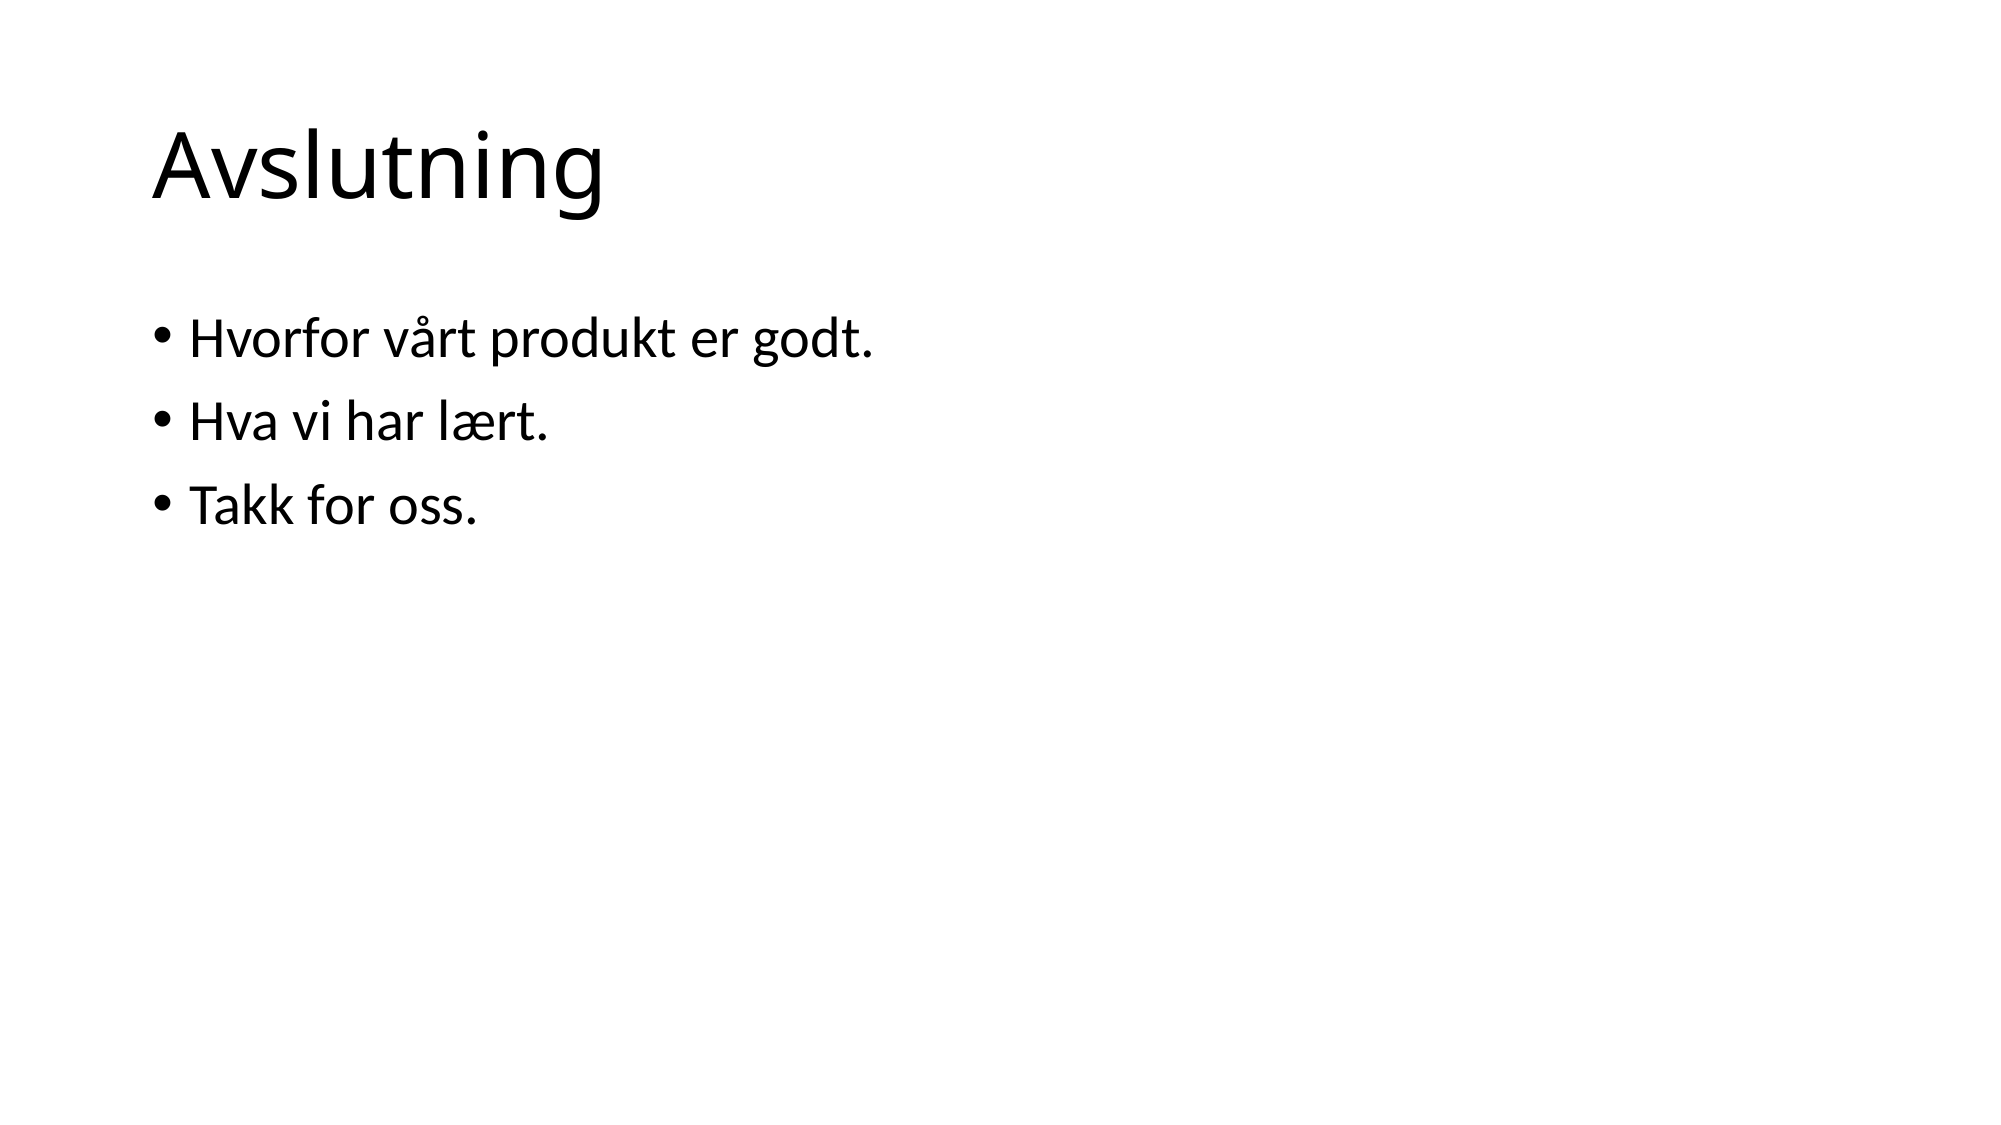

# Avslutning
Hvorfor vårt produkt er godt.
Hva vi har lært.
Takk for oss.